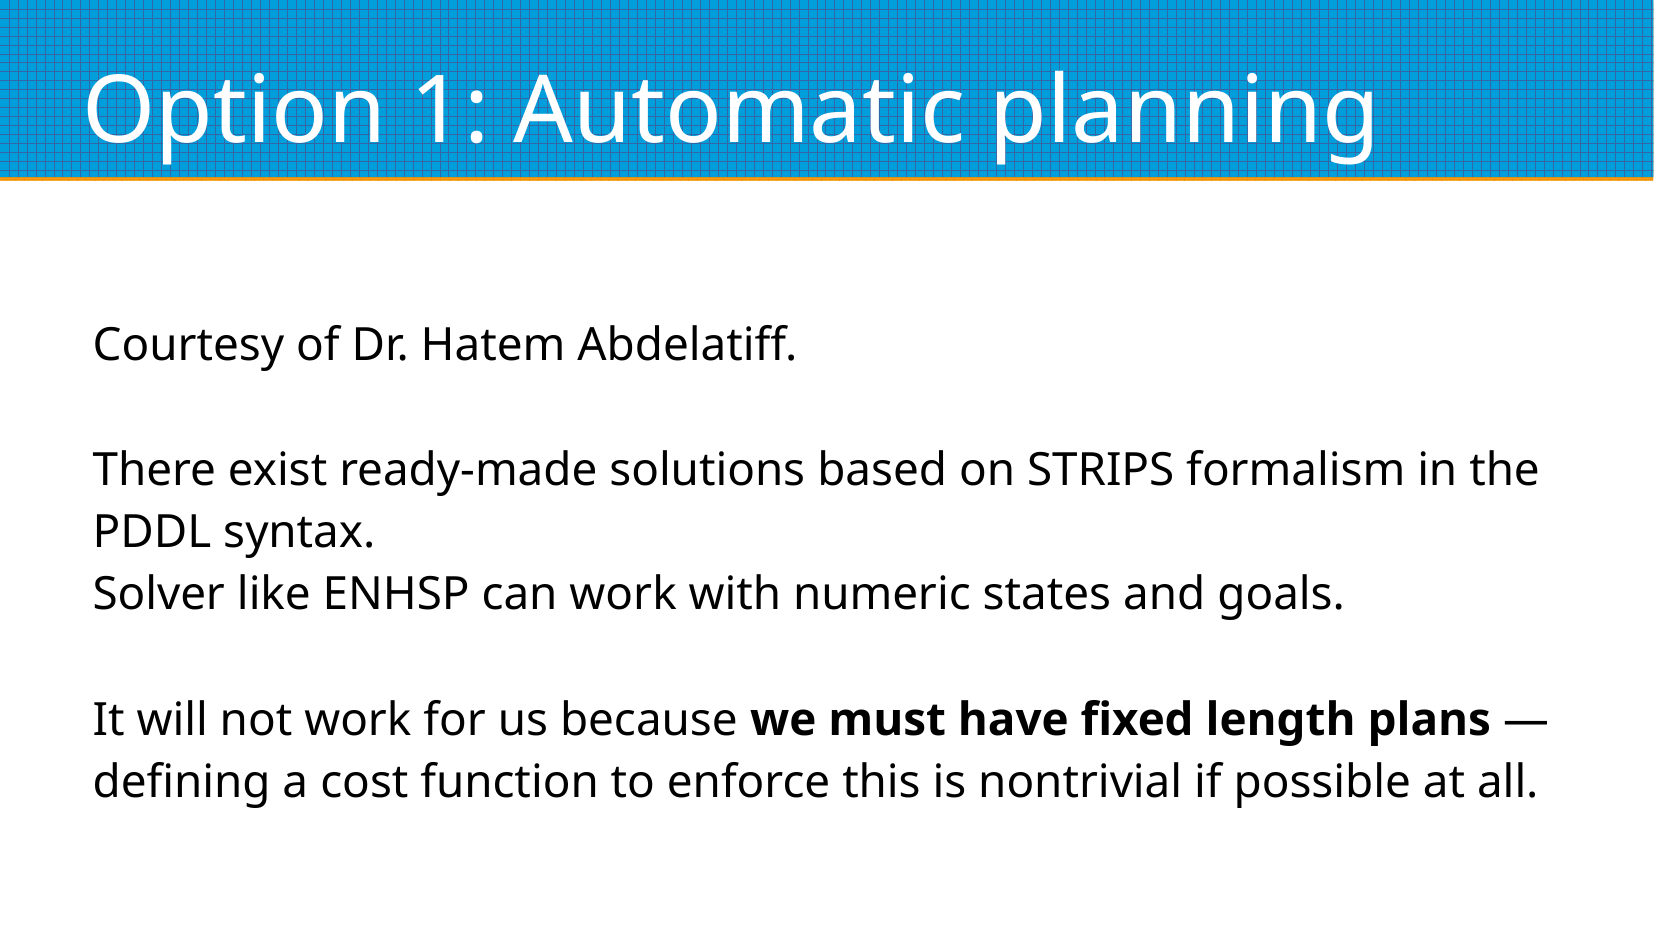

# Option 1: Automatic planning
Courtesy of Dr. Hatem Abdelatiff.
There exist ready-made solutions based on STRIPS formalism in the PDDL syntax.
Solver like ENHSP can work with numeric states and goals.
It will not work for us because we must have fixed length plans — defining a cost function to enforce this is nontrivial if possible at all.